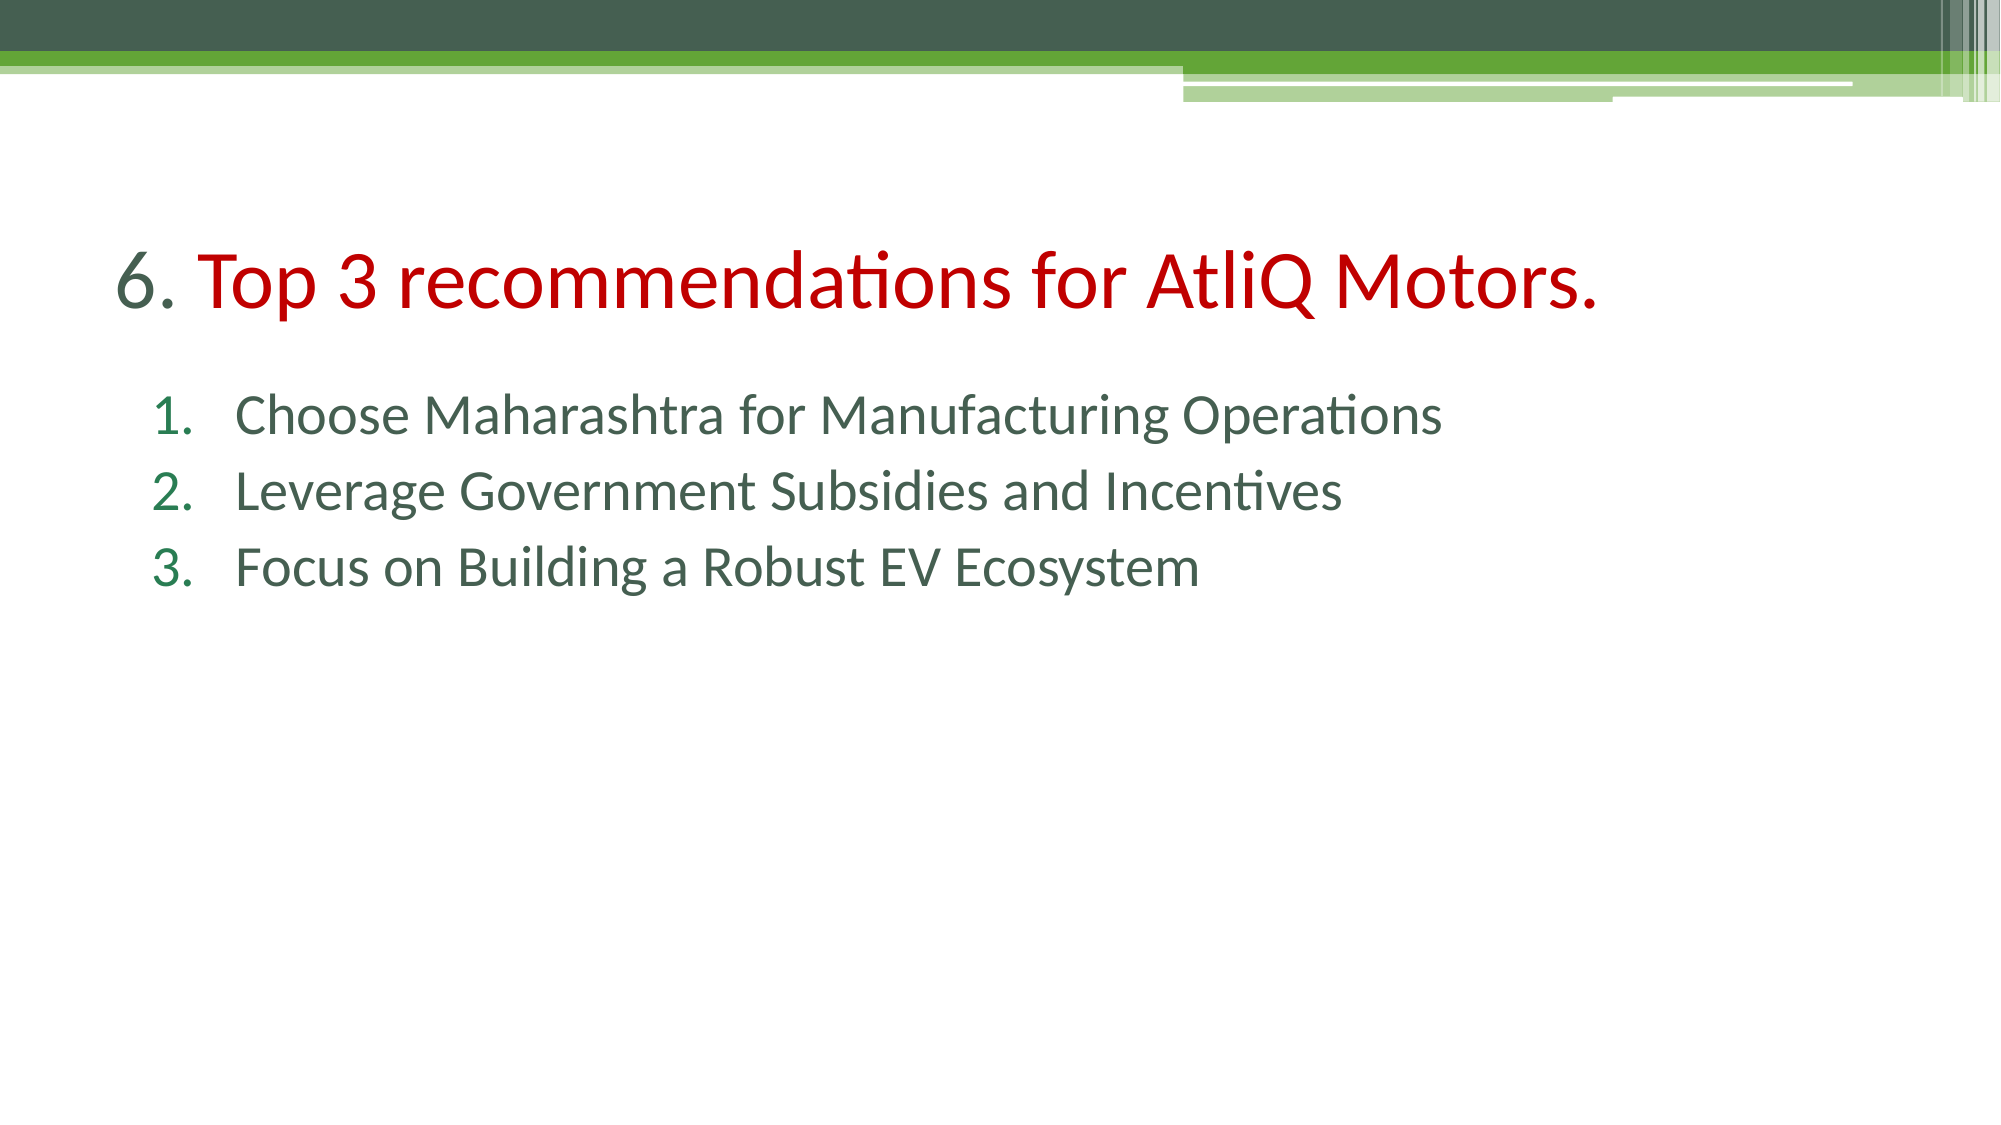

# 6. Top 3 recommendations for AtliQ Motors.
Choose Maharashtra for Manufacturing Operations
Leverage Government Subsidies and Incentives
Focus on Building a Robust EV Ecosystem